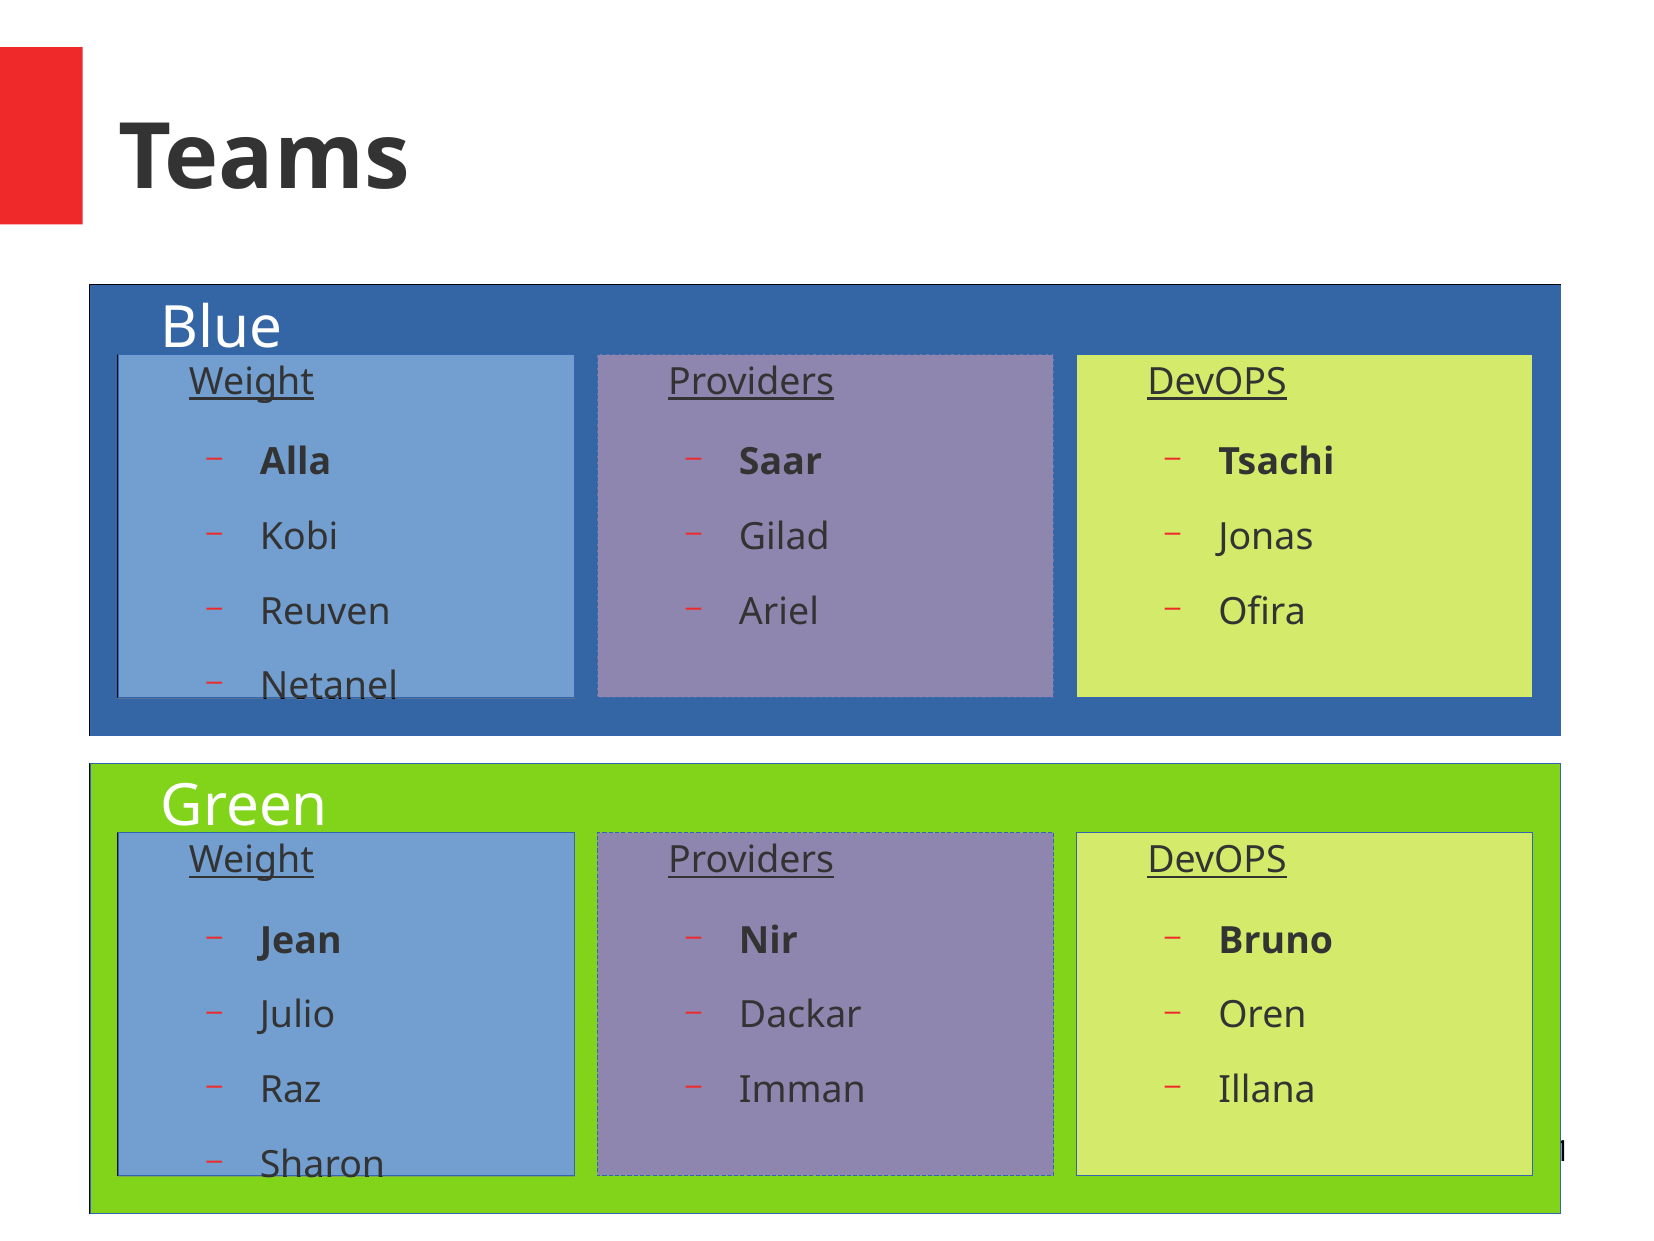

Teams
# Blue
Weight
Alla
Kobi
Reuven
Netanel
Providers
Saar
Gilad
Ariel
DevOPS
Tsachi
Jonas
Ofira
Green
Weight
Jean
Julio
Raz
Sharon
Providers
Nir
Dackar
Imman
DevOPS
Bruno
Oren
Illana
21